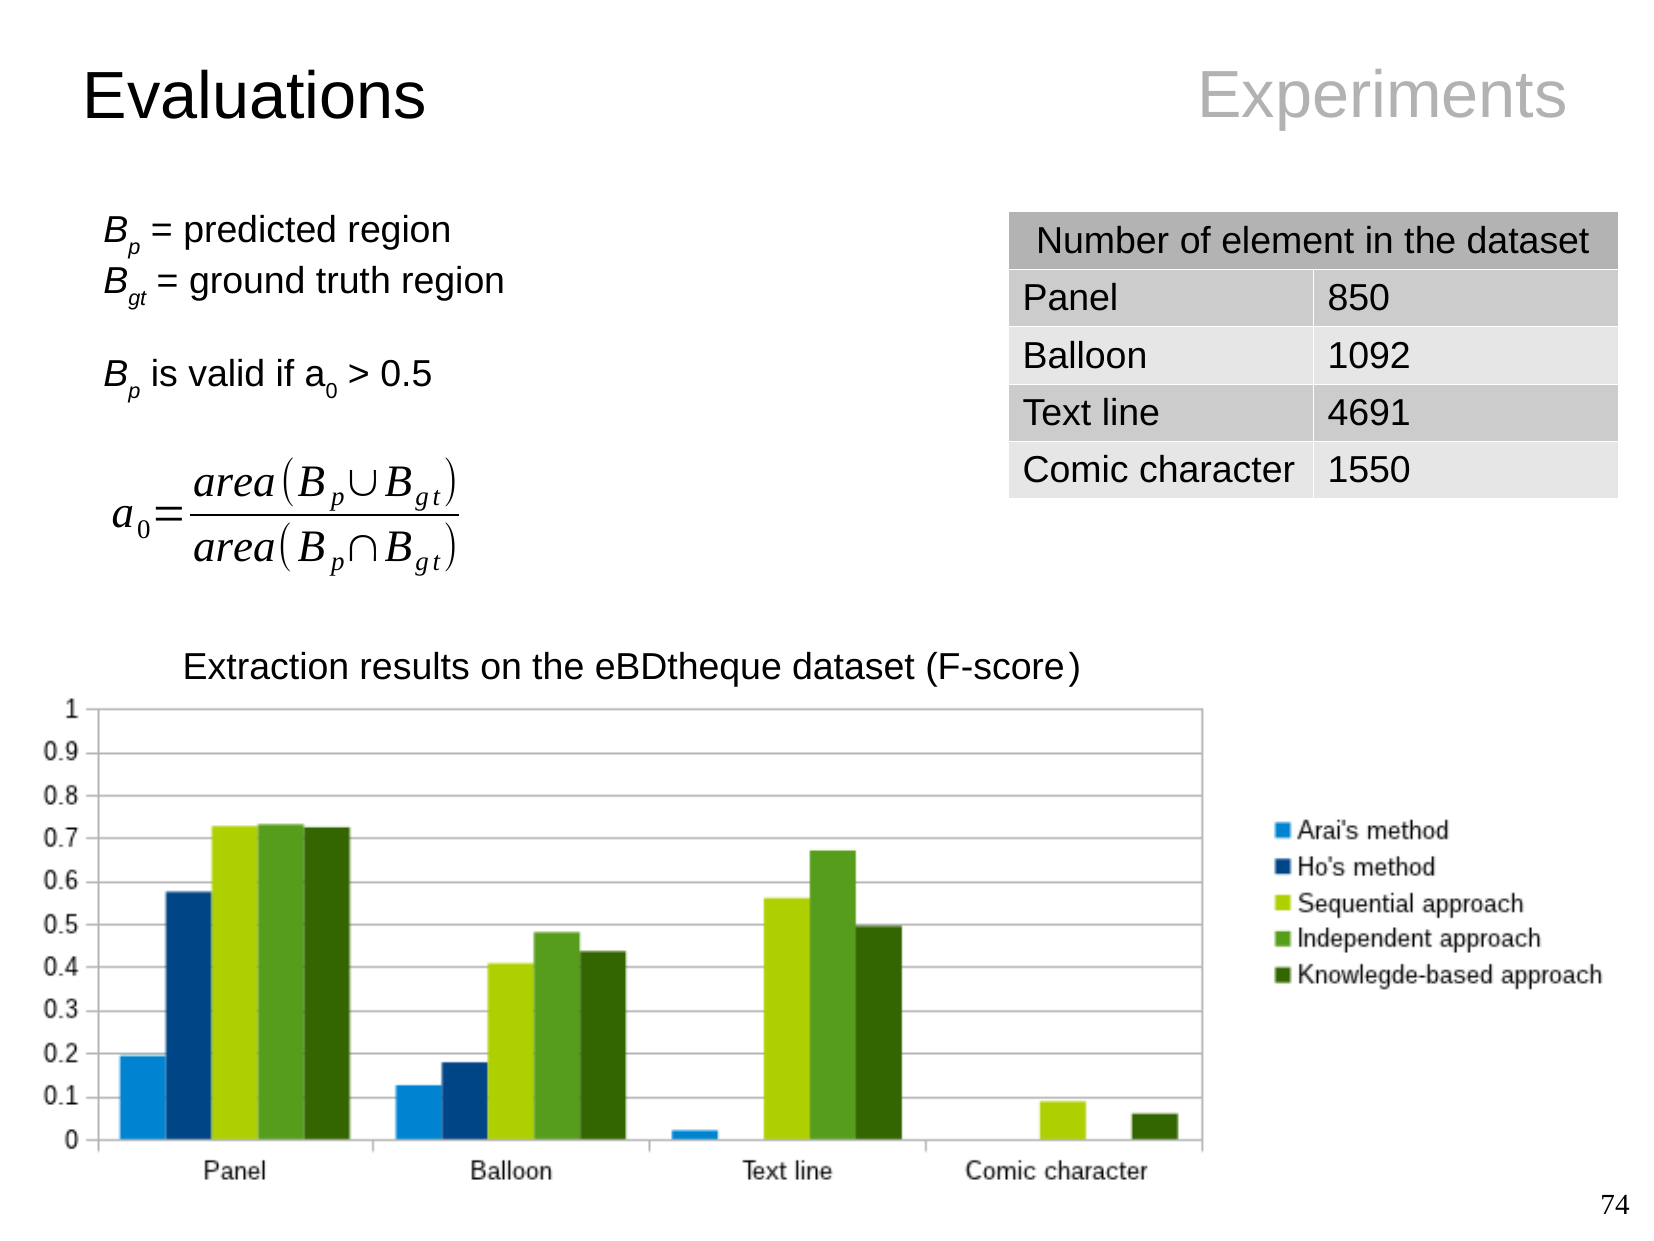

# Evaluations
Bp = predicted region
Bgt = ground truth region
Bp is valid if a0 > 0.5
| Number of element in the dataset | |
| --- | --- |
| Panel | 850 |
| Balloon | 1092 |
| Text line | 4691 |
| Comic character | 1550 |
TODO??? Define TP,TN, FP, FN
Extraction results on the eBDtheque dataset (F-score	)
74